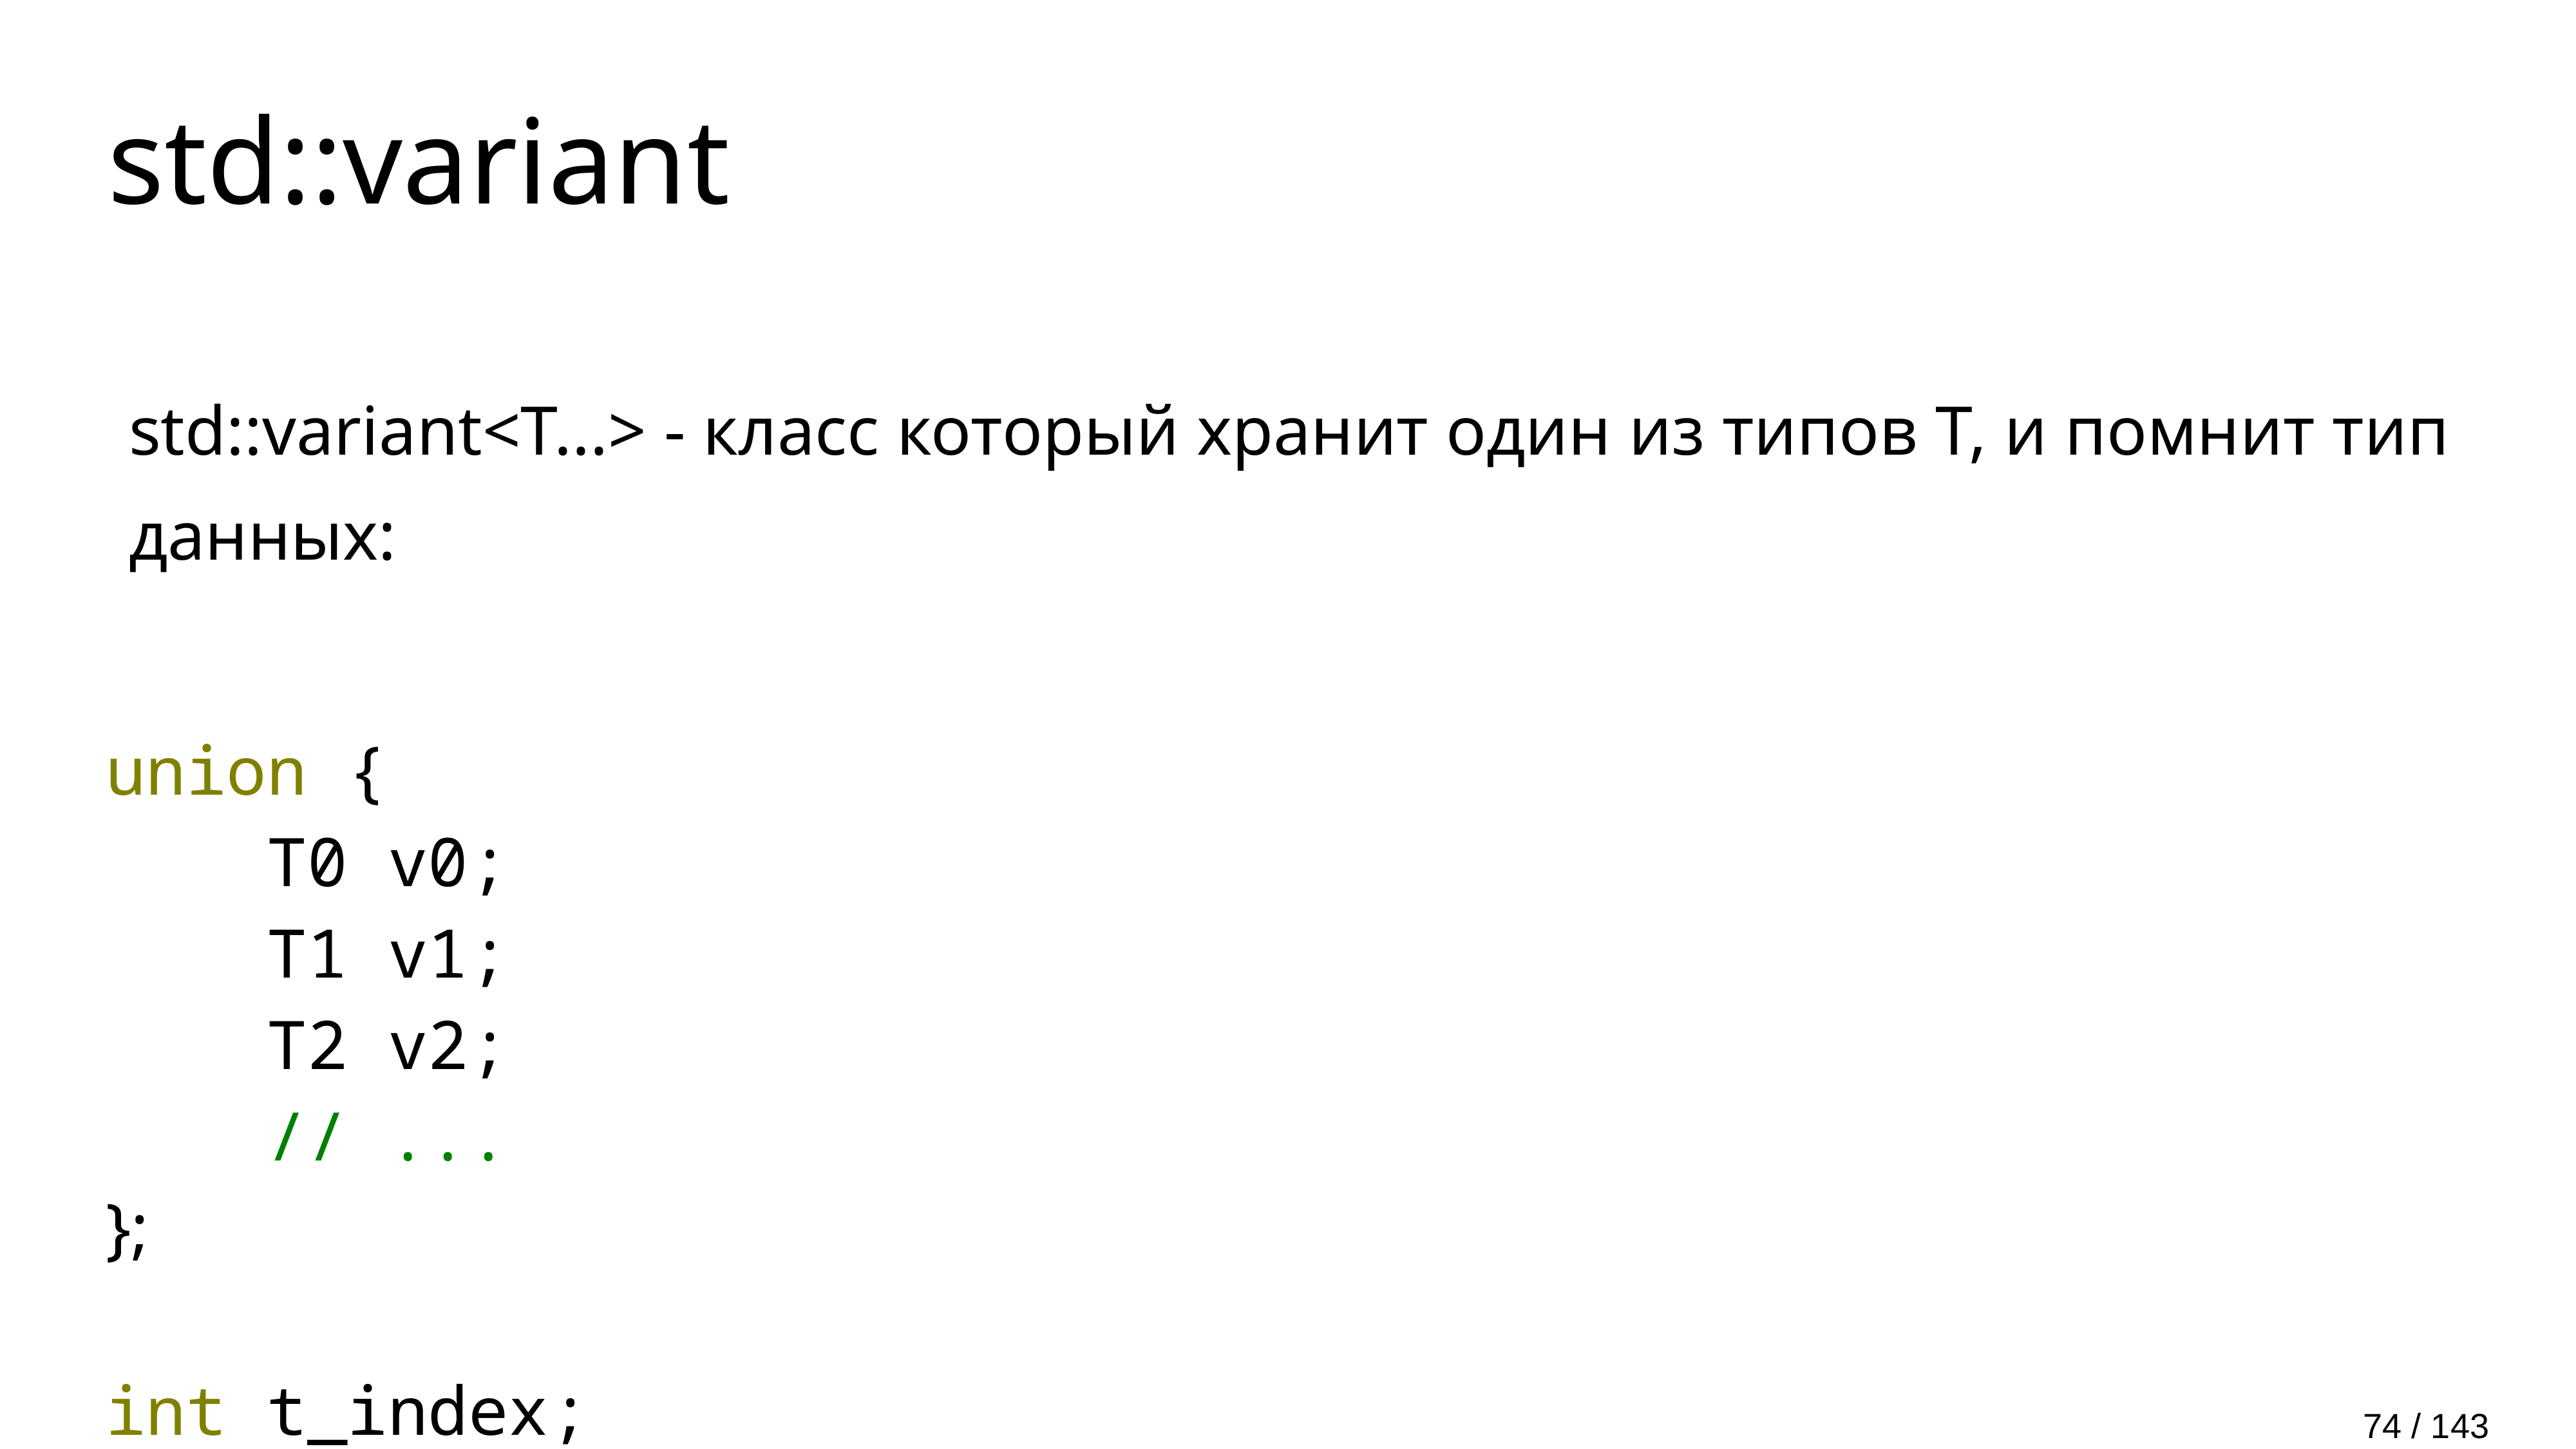

# std::variant
std::variant<T...> - класс который хранит один из типов T, и помнит тип данных:
union {
 T0 v0;
 T1 v1;
 T2 v2;
 // ...
};
int t_index;